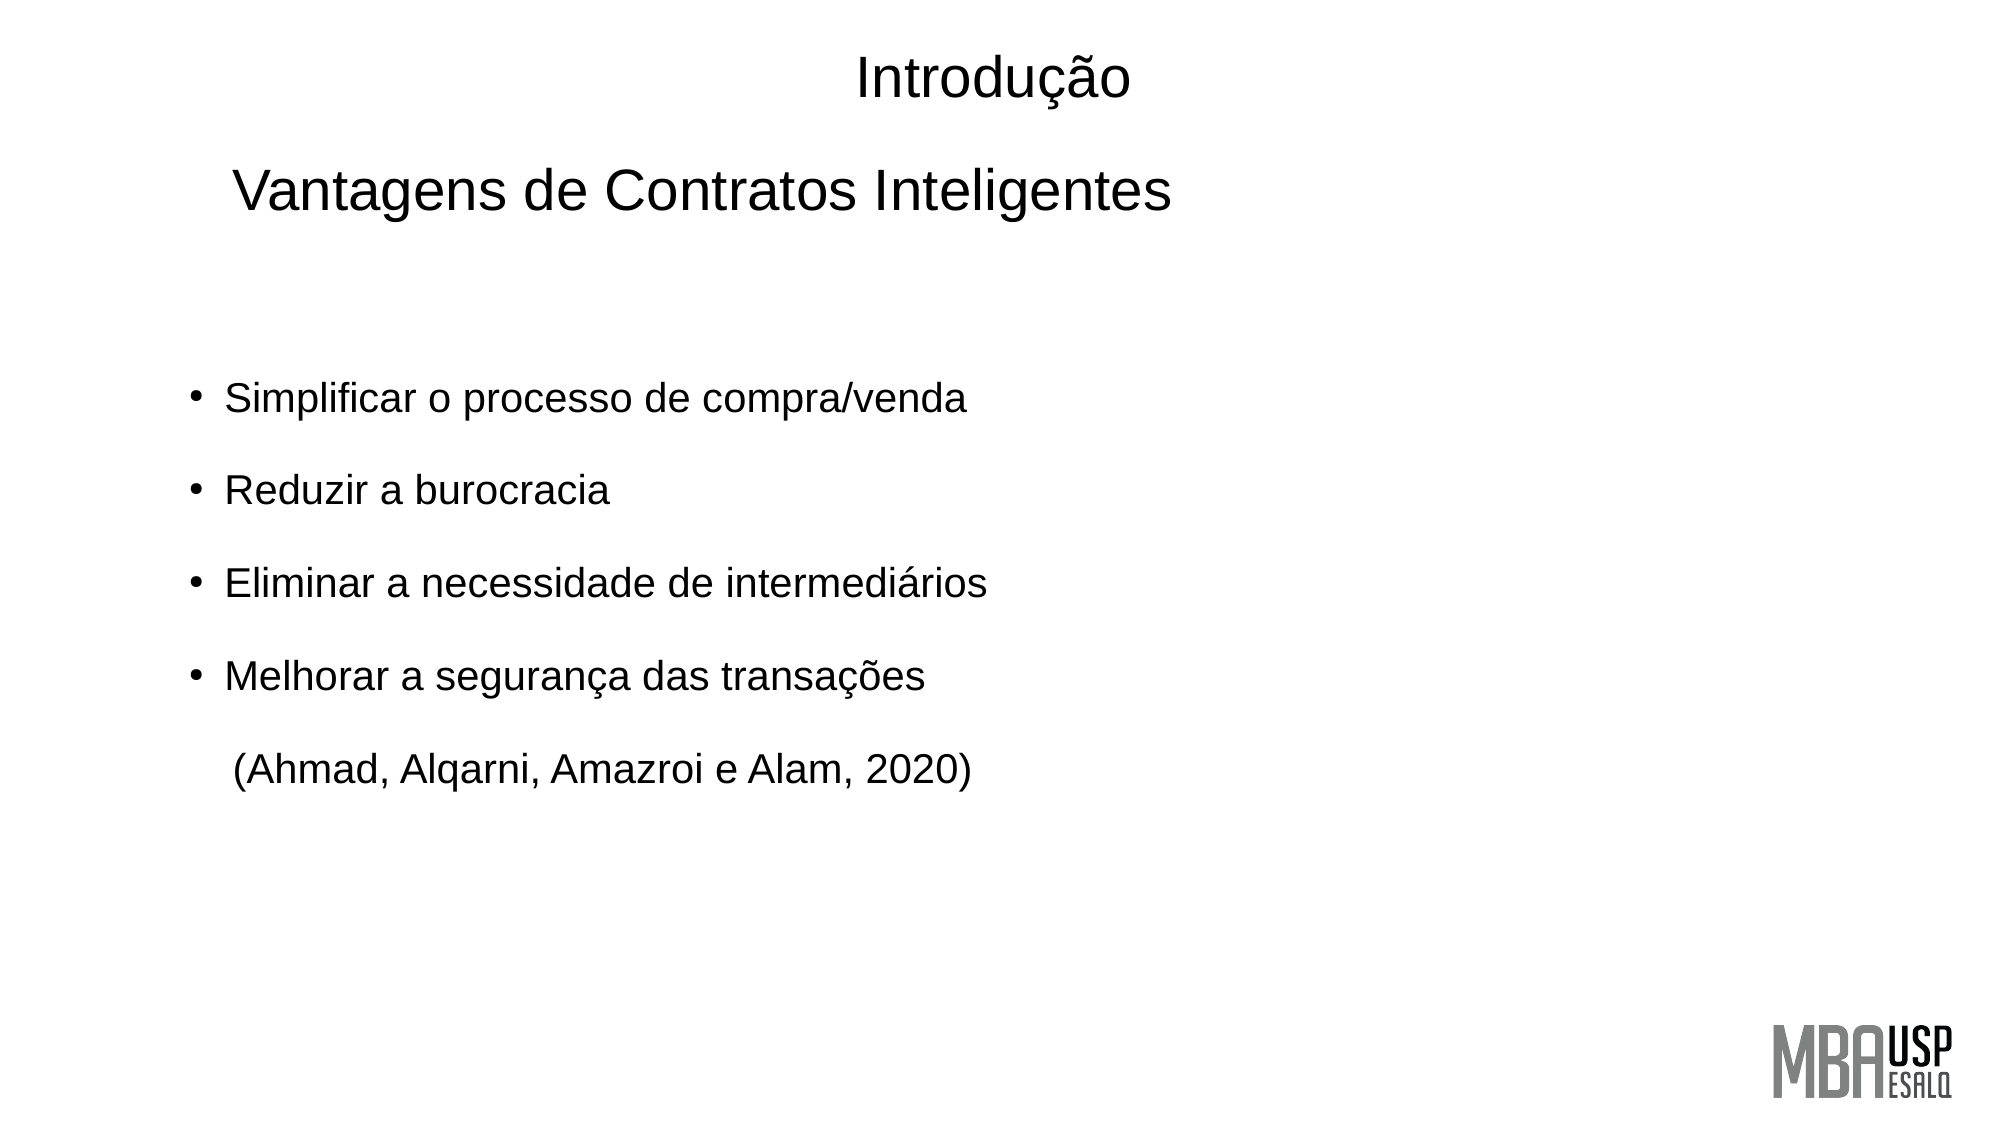

Introdução
	Vantagens de Contratos Inteligentes
Simplificar o processo de compra/venda
Reduzir a burocracia
Eliminar a necessidade de intermediários
Melhorar a segurança das transações
	(Ahmad, Alqarni, Amazroi e Alam, 2020)